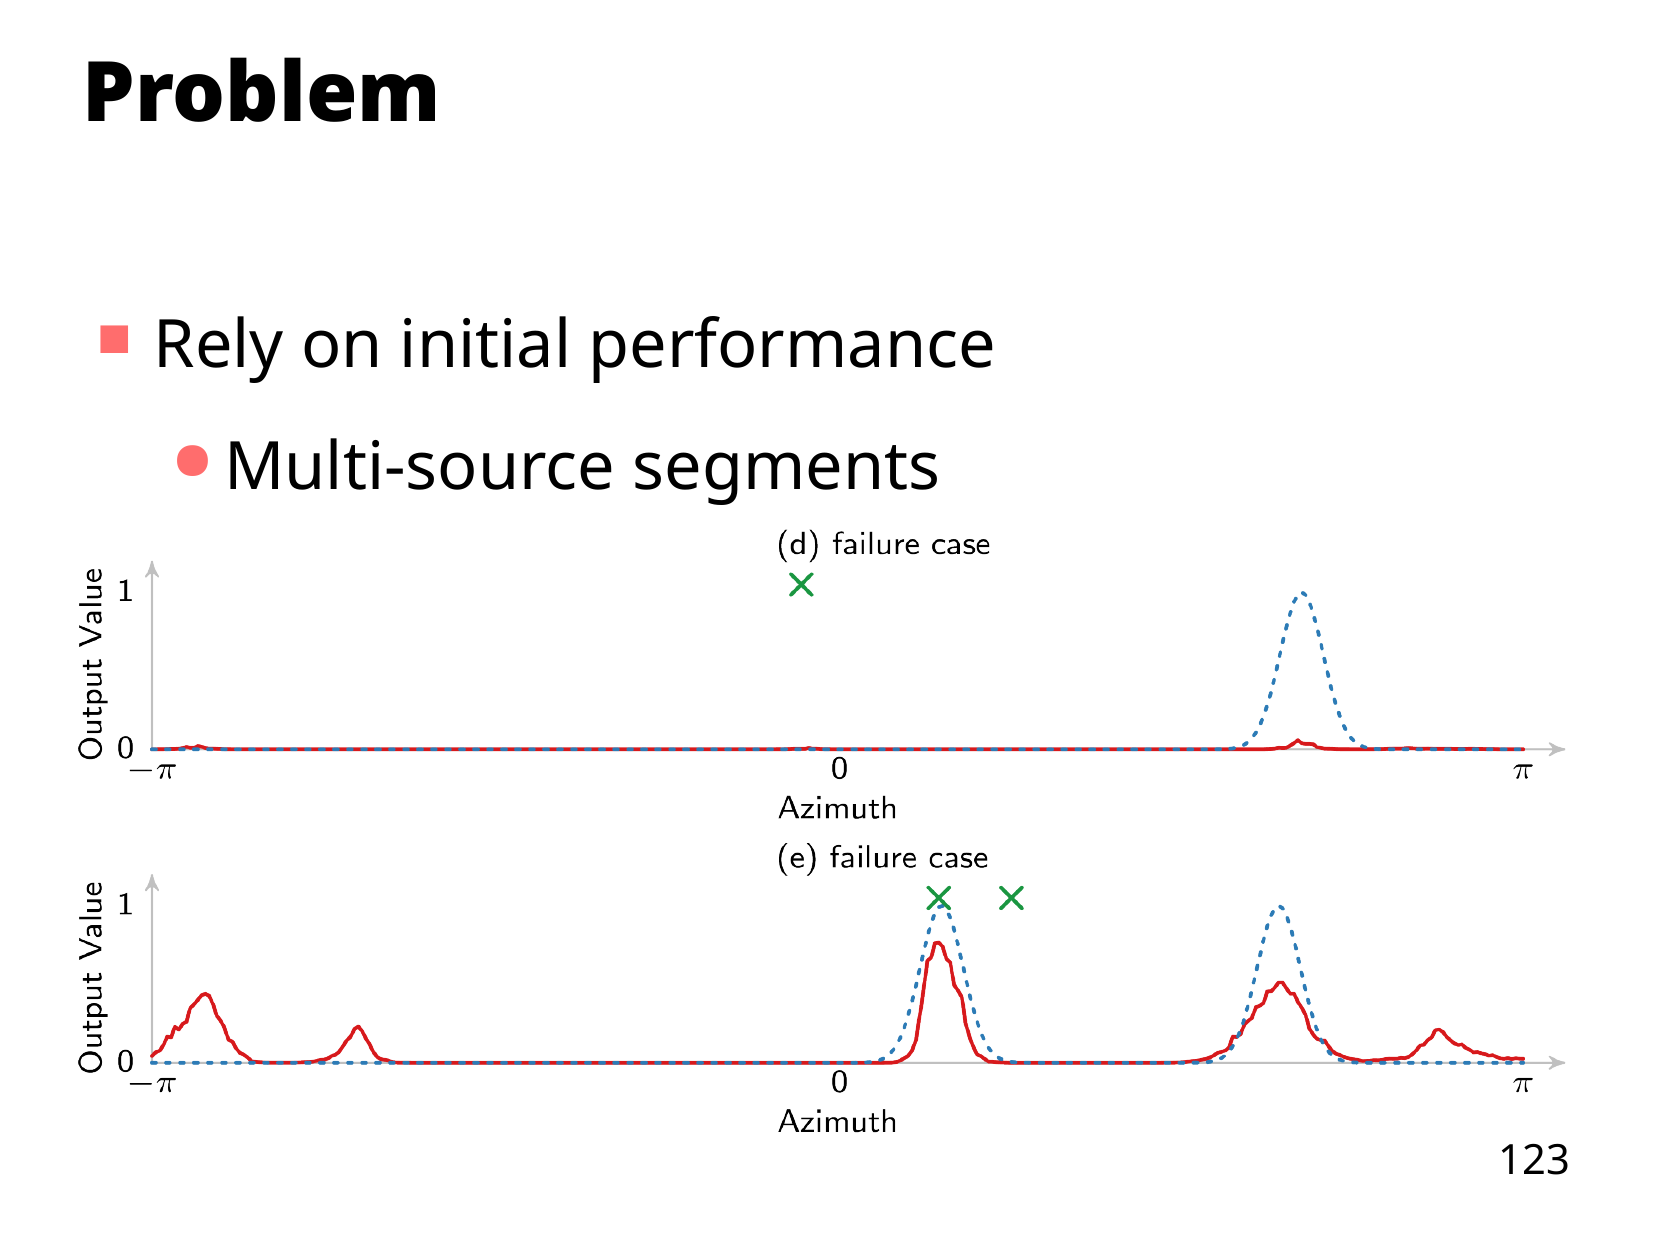

# Problem
Rely on initial performance
Multi-source segments
123